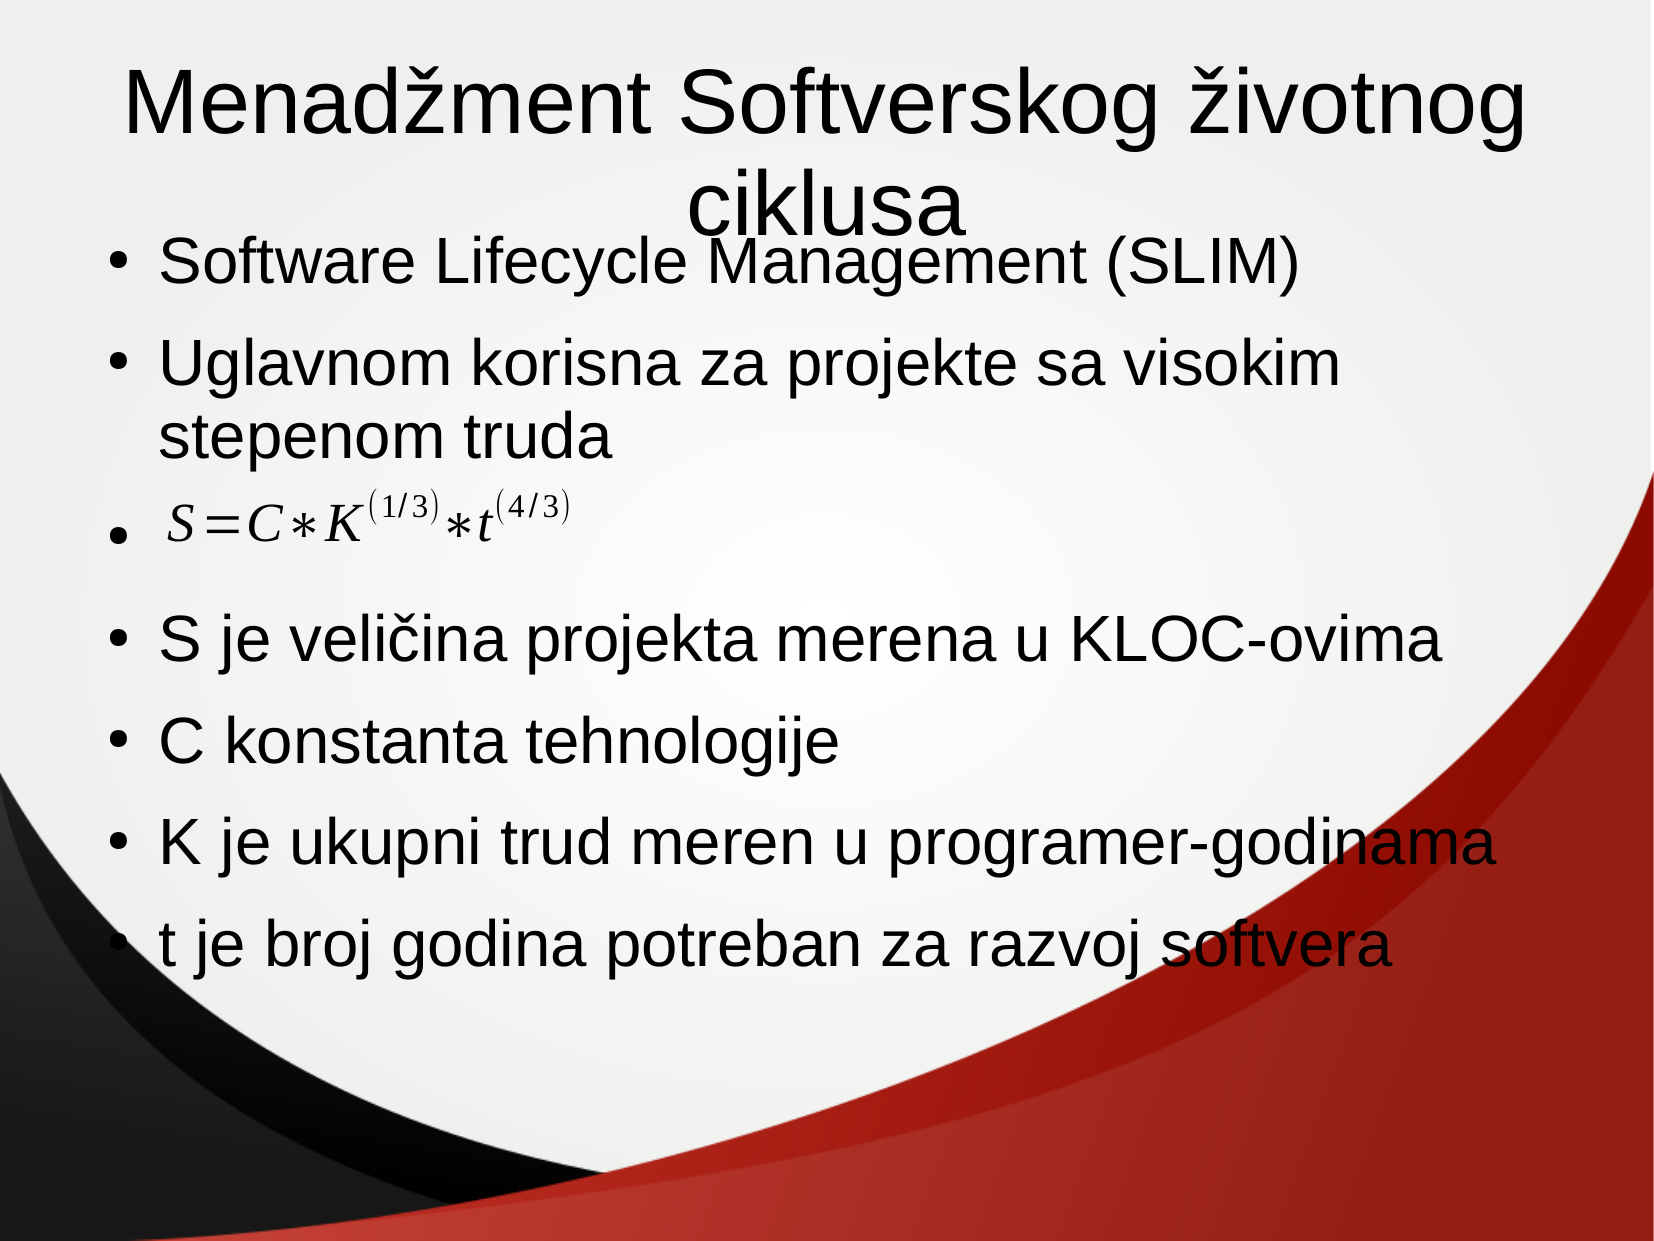

# Menadžment Softverskog životnog ciklusa
Software Lifecycle Management (SLIM)
Uglavnom korisna za projekte sa visokim stepenom truda
S je veličina projekta merena u KLOC-ovima
C konstanta tehnologije
K je ukupni trud meren u programer-godinama
t je broj godina potreban za razvoj softvera